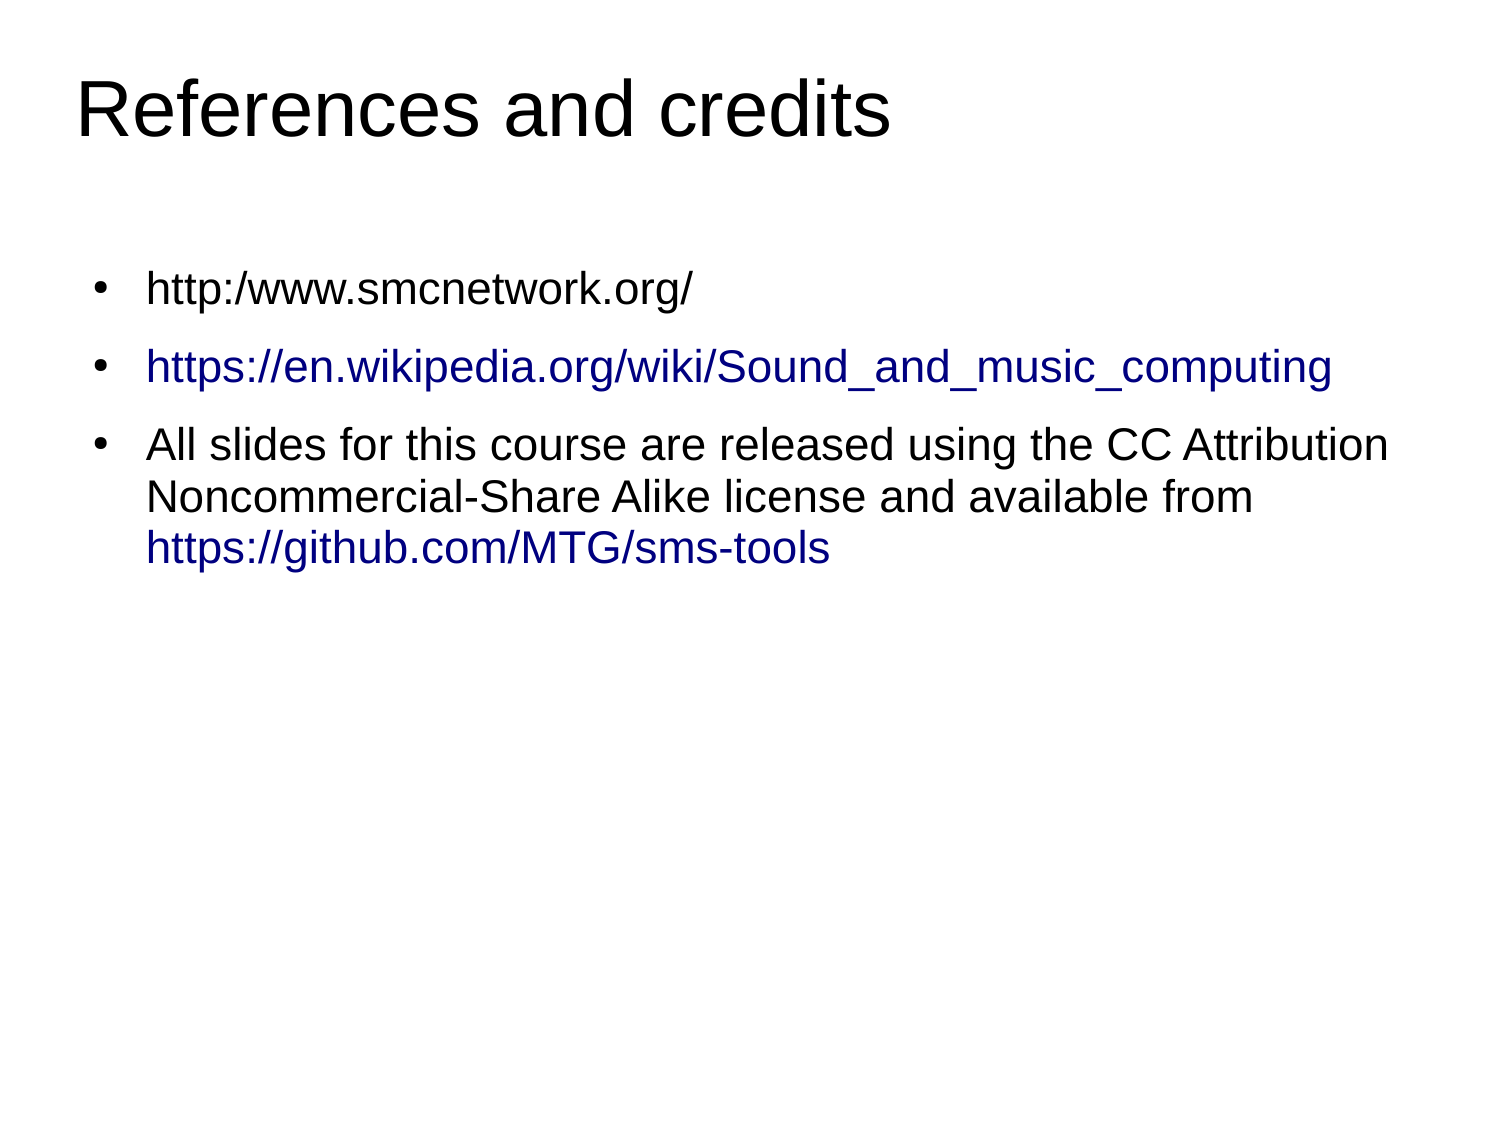

# References and credits
http:/www.smcnetwork.org/
https://en.wikipedia.org/wiki/Sound_and_music_computing
All slides for this course are released using the CC Attribution Noncommercial-Share Alike license and available from https://github.com/MTG/sms-tools